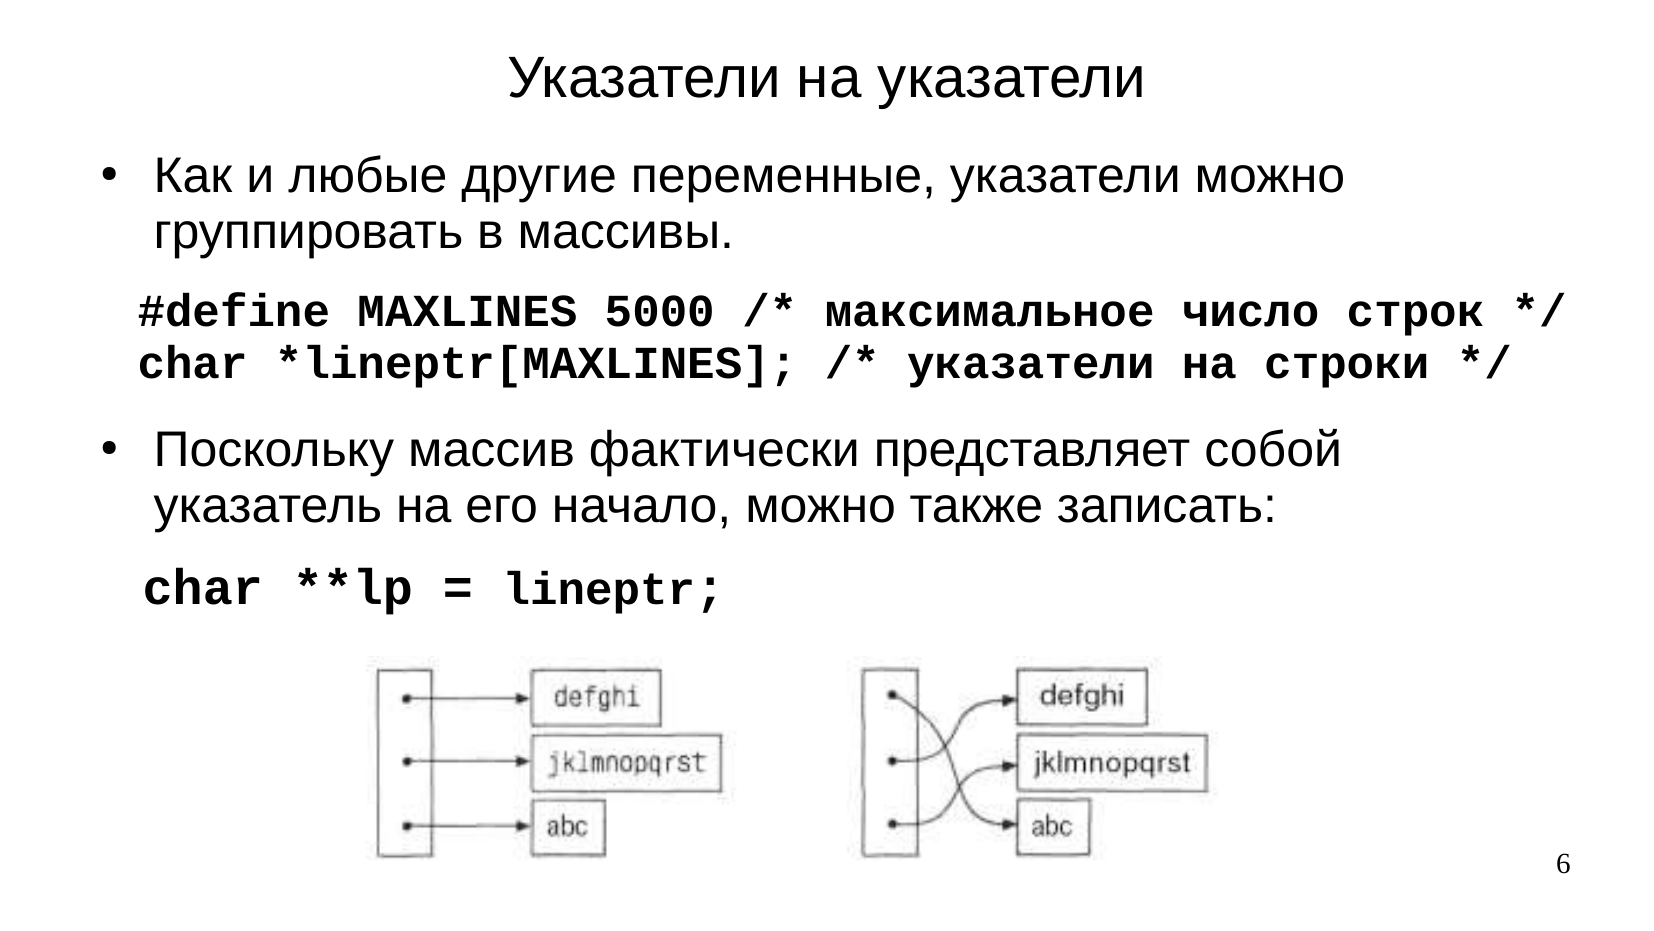

# Указатели на указатели
Как и любые другие переменные, указатели можно группировать в массивы.
 #define MAXLINES 5000 /* максимальное число строк */
 char *lineptr[MAXLINES]; /* указатели на строки */
Поскольку массив фактически представляет собой указатель на его начало, можно также записать:
 char **lp = lineptr;
6